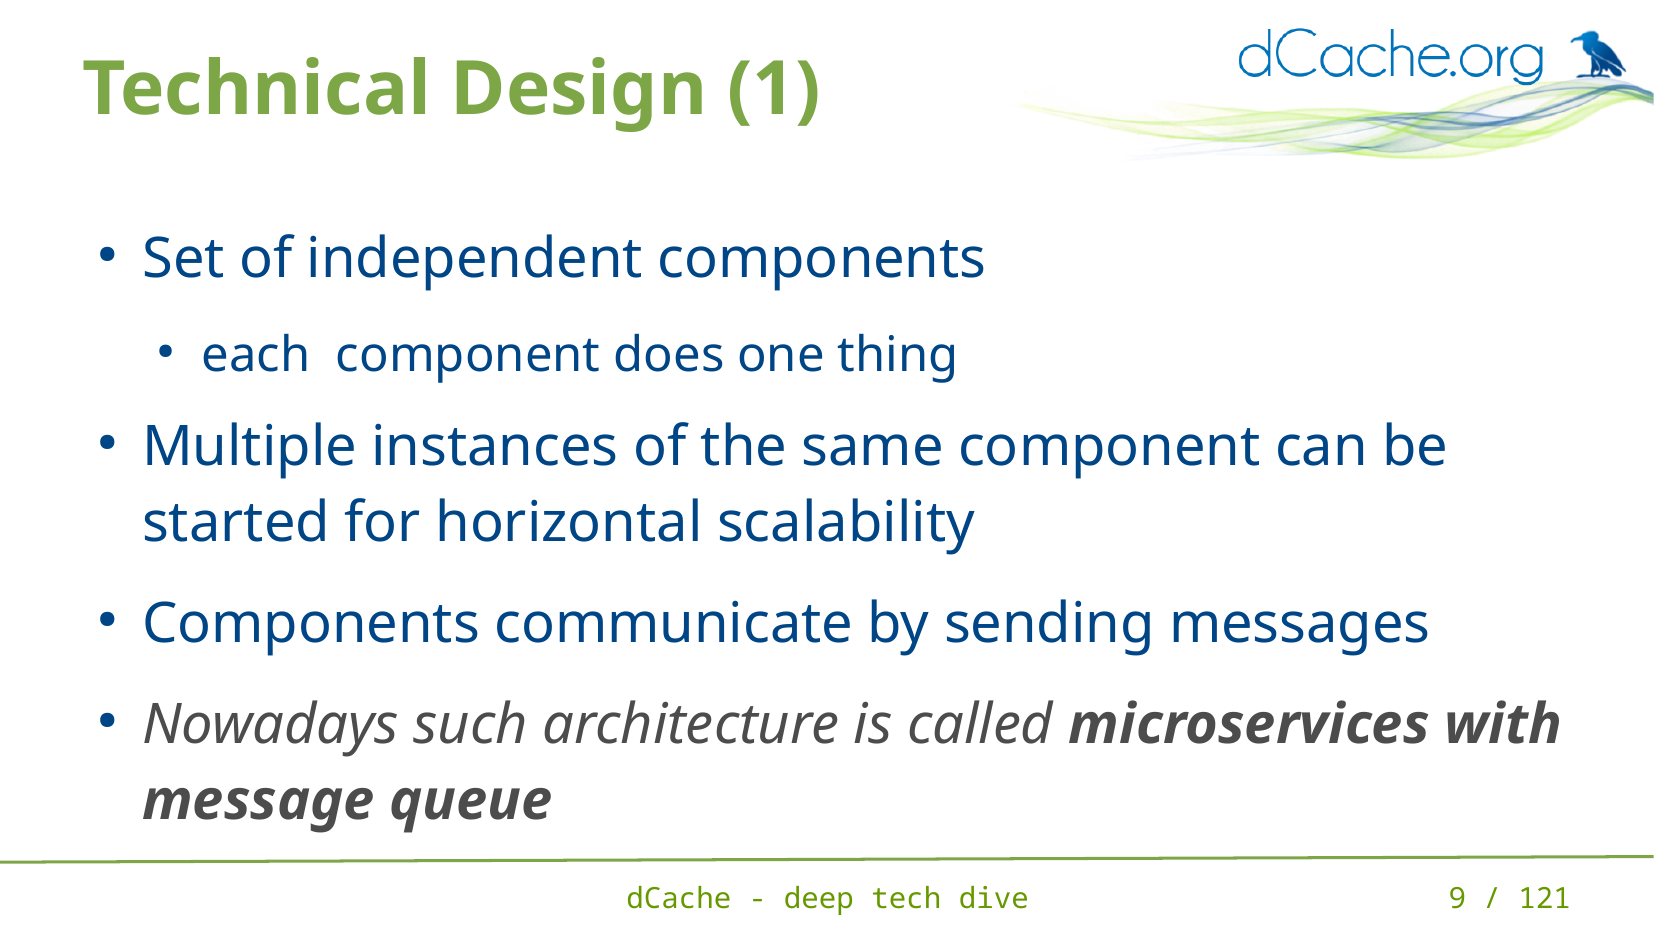

# Technical Design (1)
Set of independent components
each component does one thing
Multiple instances of the same component can be started for horizontal scalability
Components communicate by sending messages
Nowadays such architecture is called microservices with message queue
dCache - deep tech dive
9